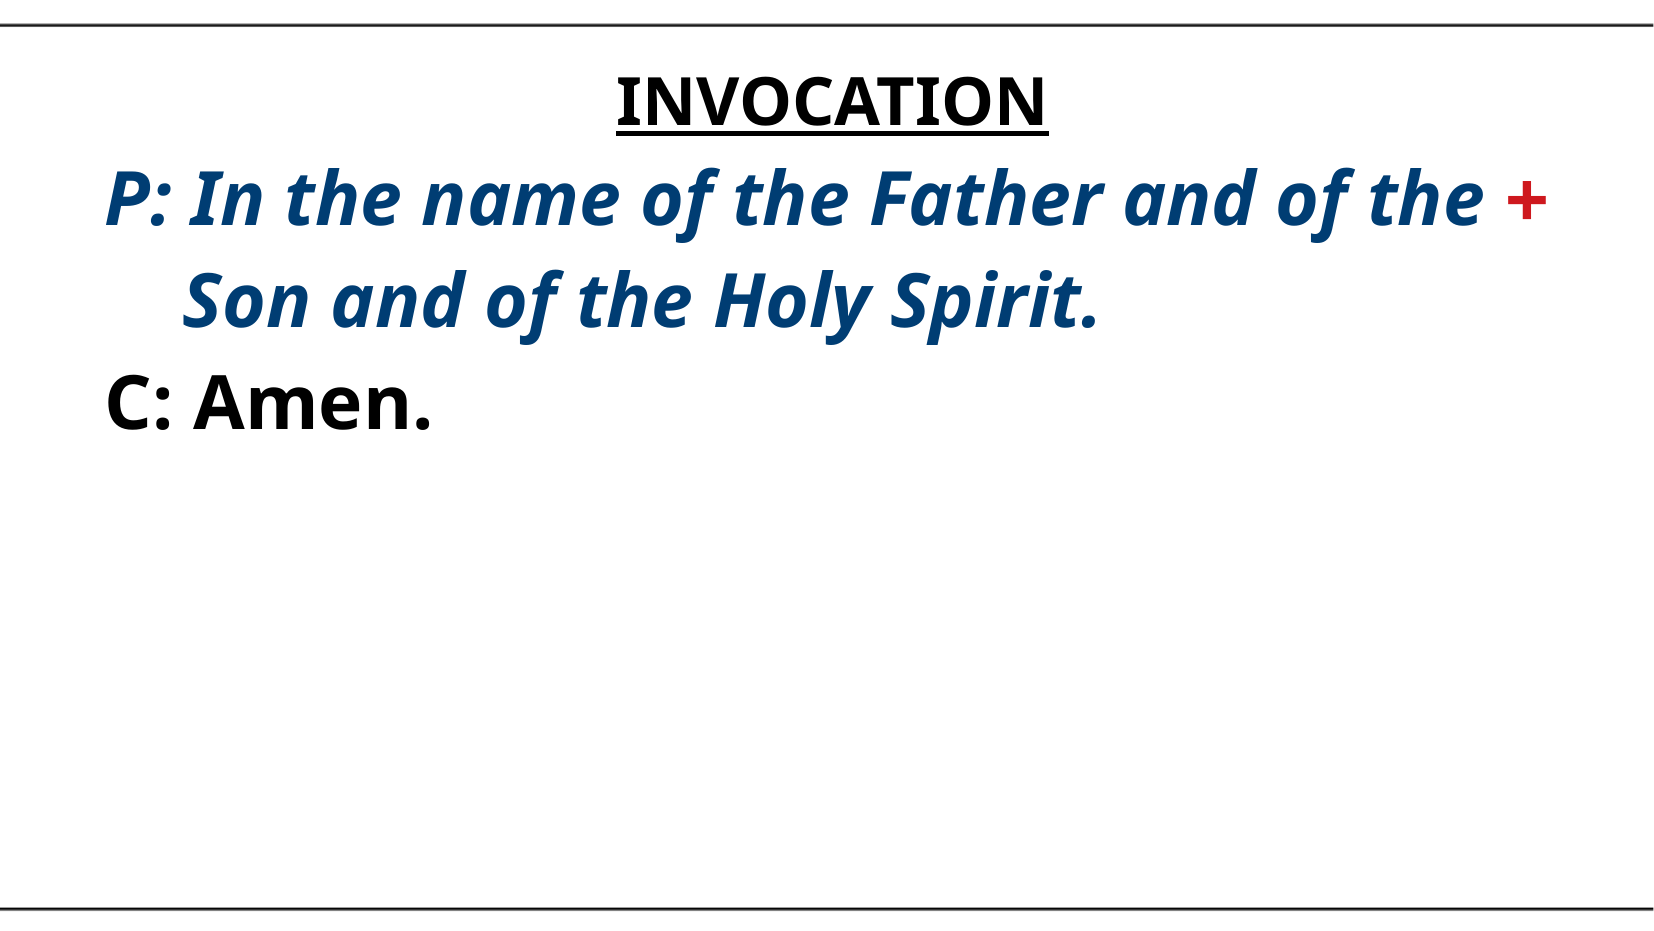

INVOCATION
P: In the name of the Father and of the +
 Son and of the Holy Spirit.
C: Amen.